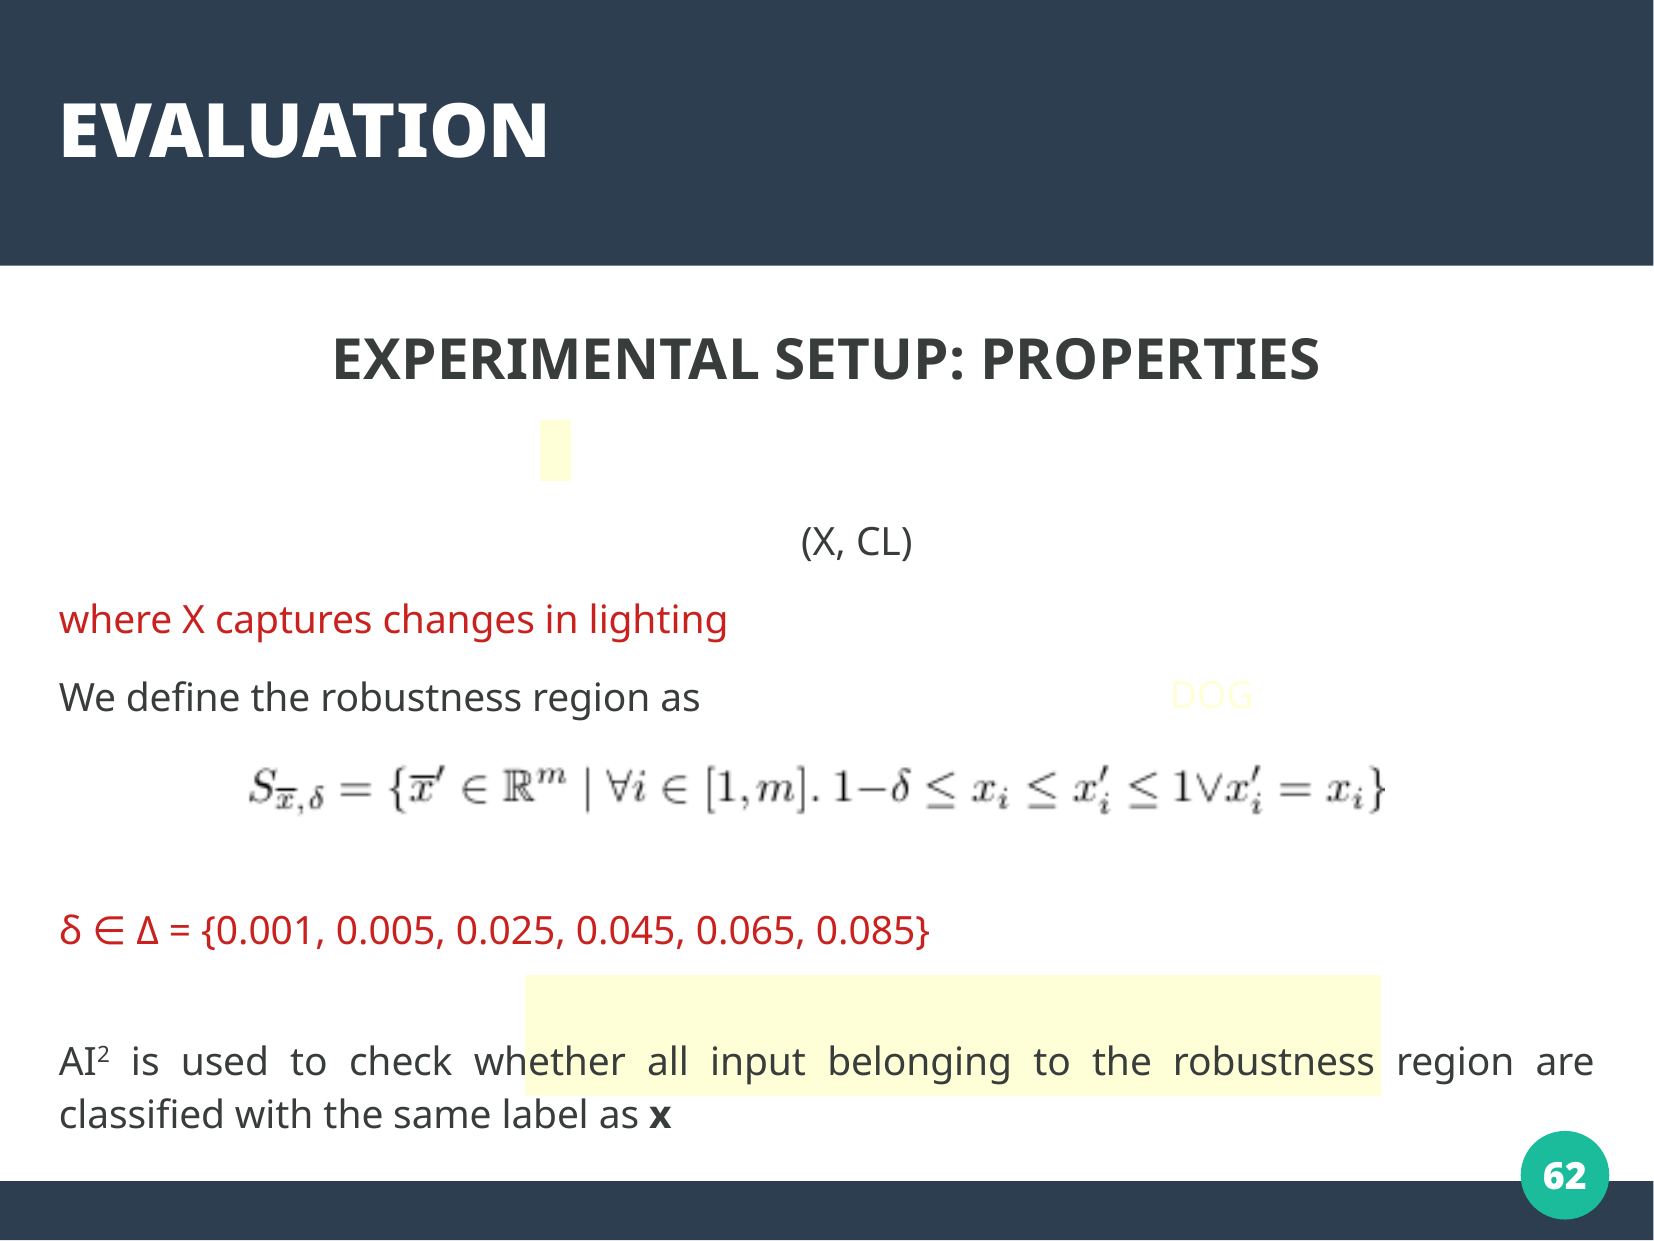

# EVALUATION
EXPERIMENTAL SETUP: PROPERTIES
(X, CL)
where X captures changes in lighting
We define the robustness region as
δ ∈ Δ = {0.001, 0.005, 0.025, 0.045, 0.065, 0.085}
AI2 is used to check whether all input belonging to the robustness region are classified with the same label as x
DOG
62